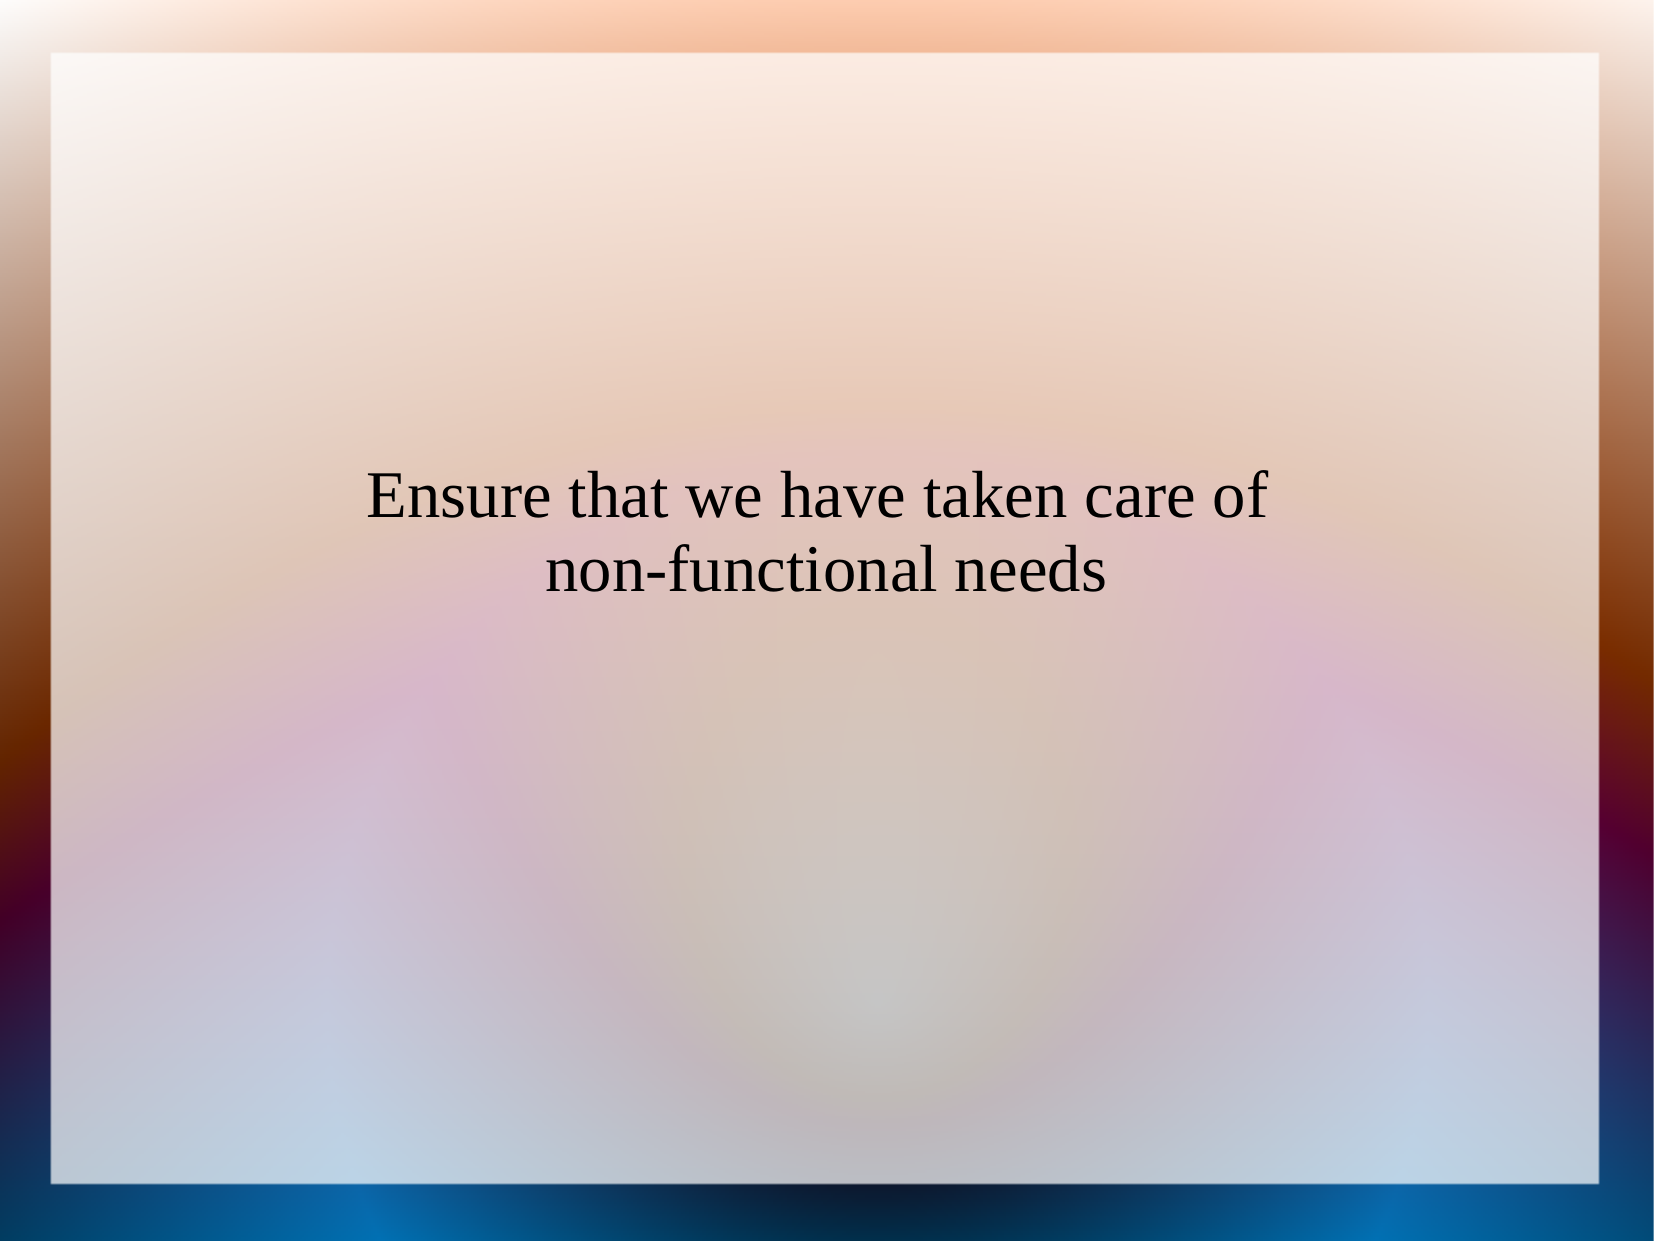

# Ensure that we have taken care of
non-functional needs